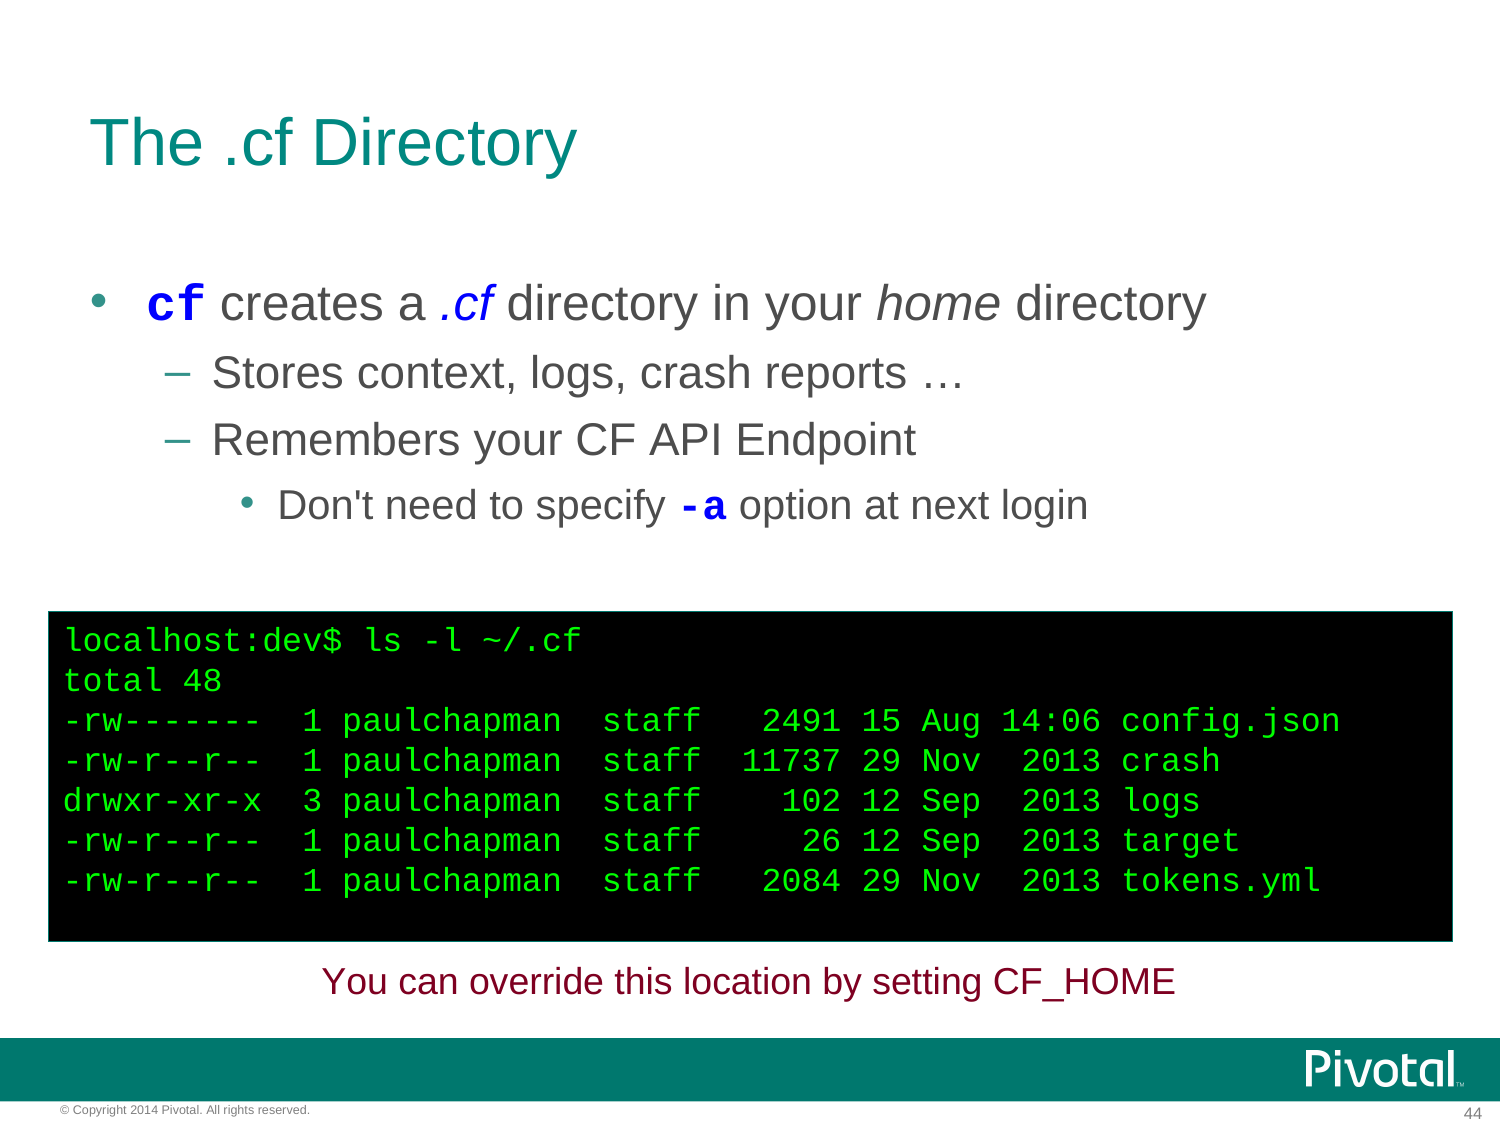

# The .cf Directory
cf creates a .cf directory in your home directory
Stores context, logs, crash reports …
Remembers your CF API Endpoint
Don't need to specify -a option at next login
localhost:dev$ ls -l ~/.cf
total 48
-rw------- 1 paulchapman staff 2491 15 Aug 14:06 config.json
-rw-r--r-- 1 paulchapman staff 11737 29 Nov 2013 crash
drwxr-xr-x 3 paulchapman staff 102 12 Sep 2013 logs
-rw-r--r-- 1 paulchapman staff 26 12 Sep 2013 target
-rw-r--r-- 1 paulchapman staff 2084 29 Nov 2013 tokens.yml
You can override this location by setting CF_HOME